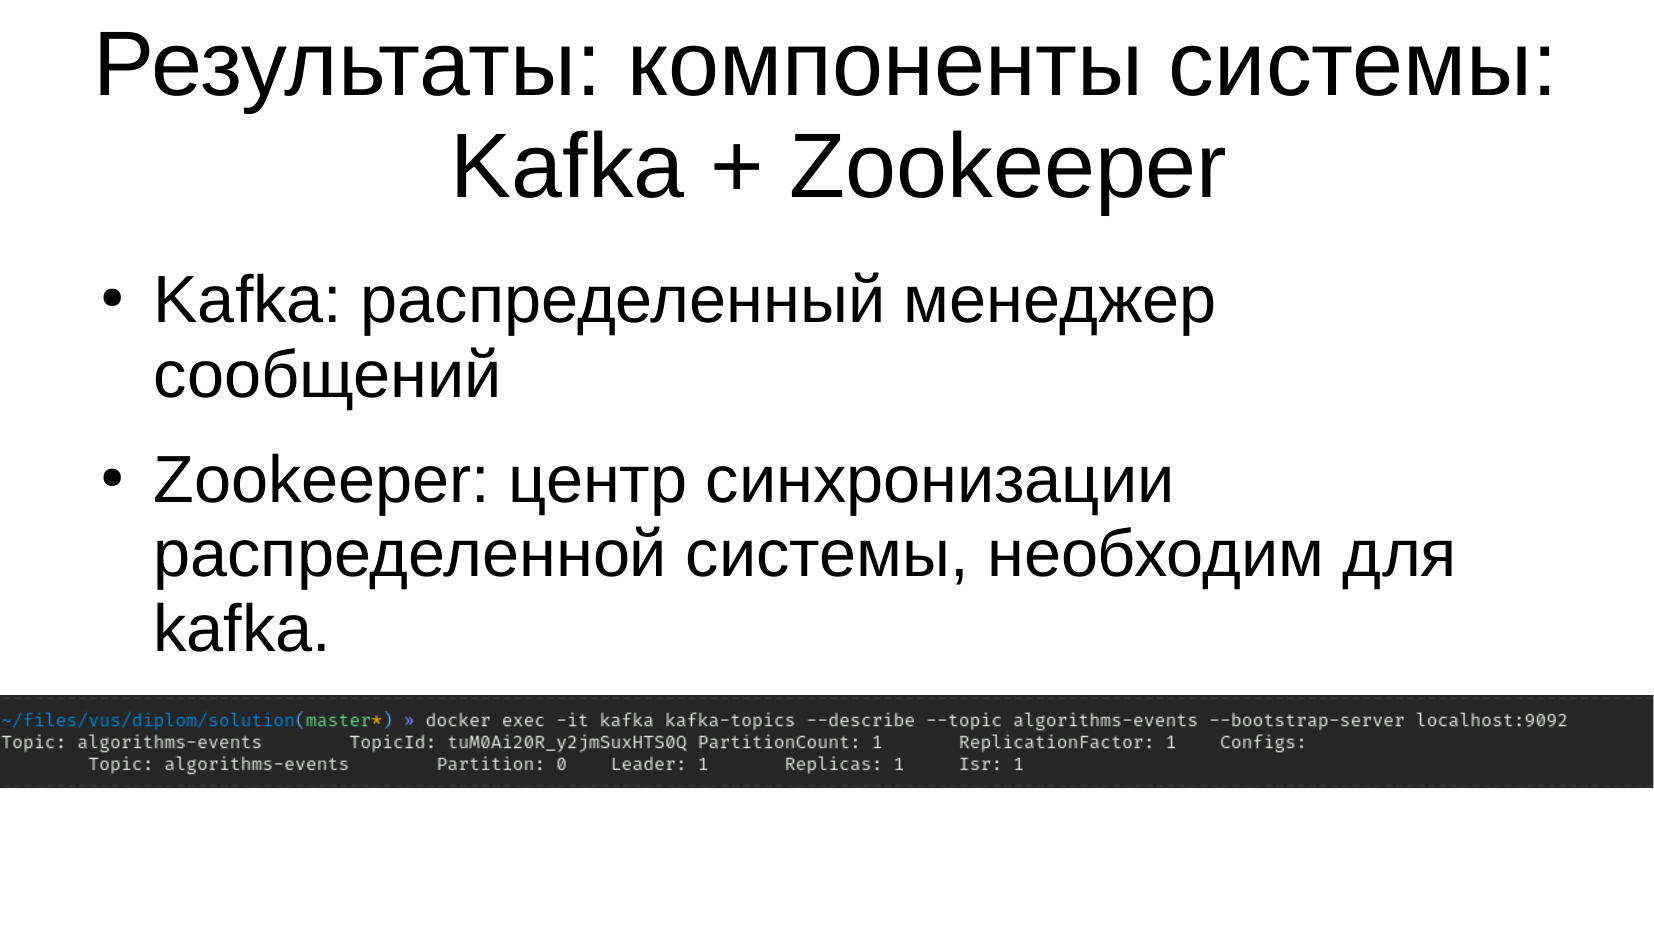

# Результаты: компоненты системы: Kafka + Zookeeper
Kafka: распределенный менеджер сообщений
Zookeeper: центр синхронизации распределенной системы, необходим для kafka.